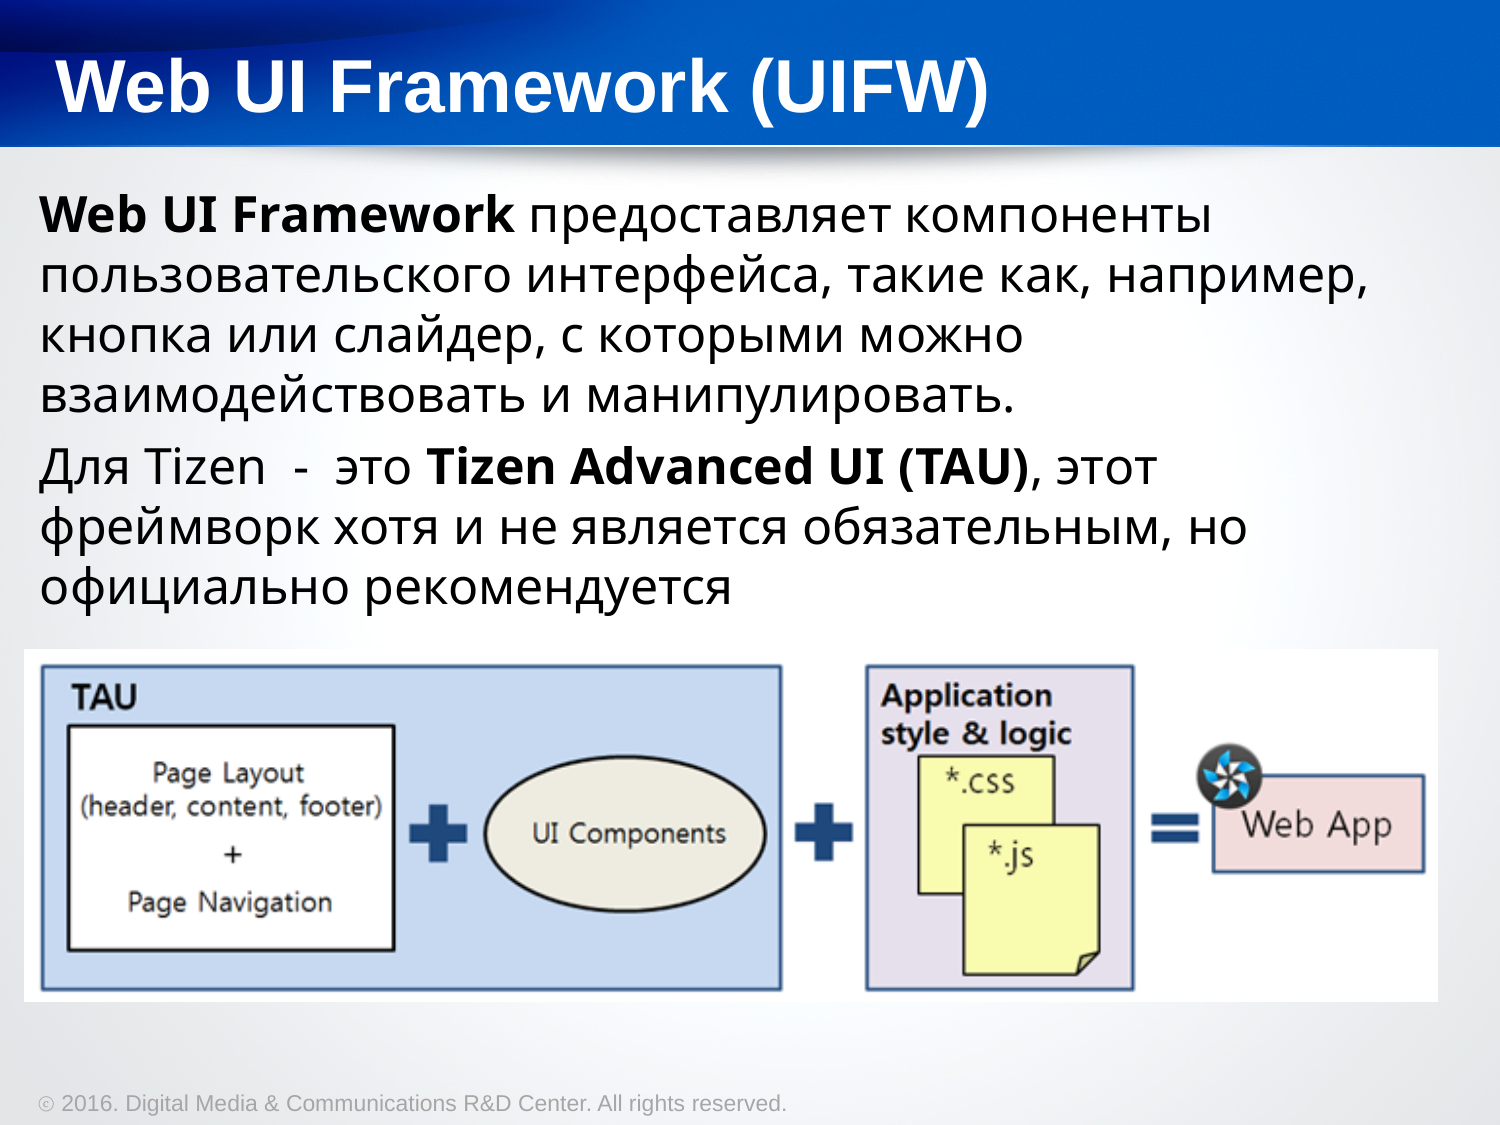

# Web UI Framework (UIFW)
Web UI Framework предоставляет компоненты пользовательского интерфейса, такие как, например, кнопка или слайдер, с которыми можно взаимодействовать и манипулировать.
Для Tizen - это Tizen Advanced UI (TAU), этот фреймворк хотя и не является обязательным, но официально рекомендуется